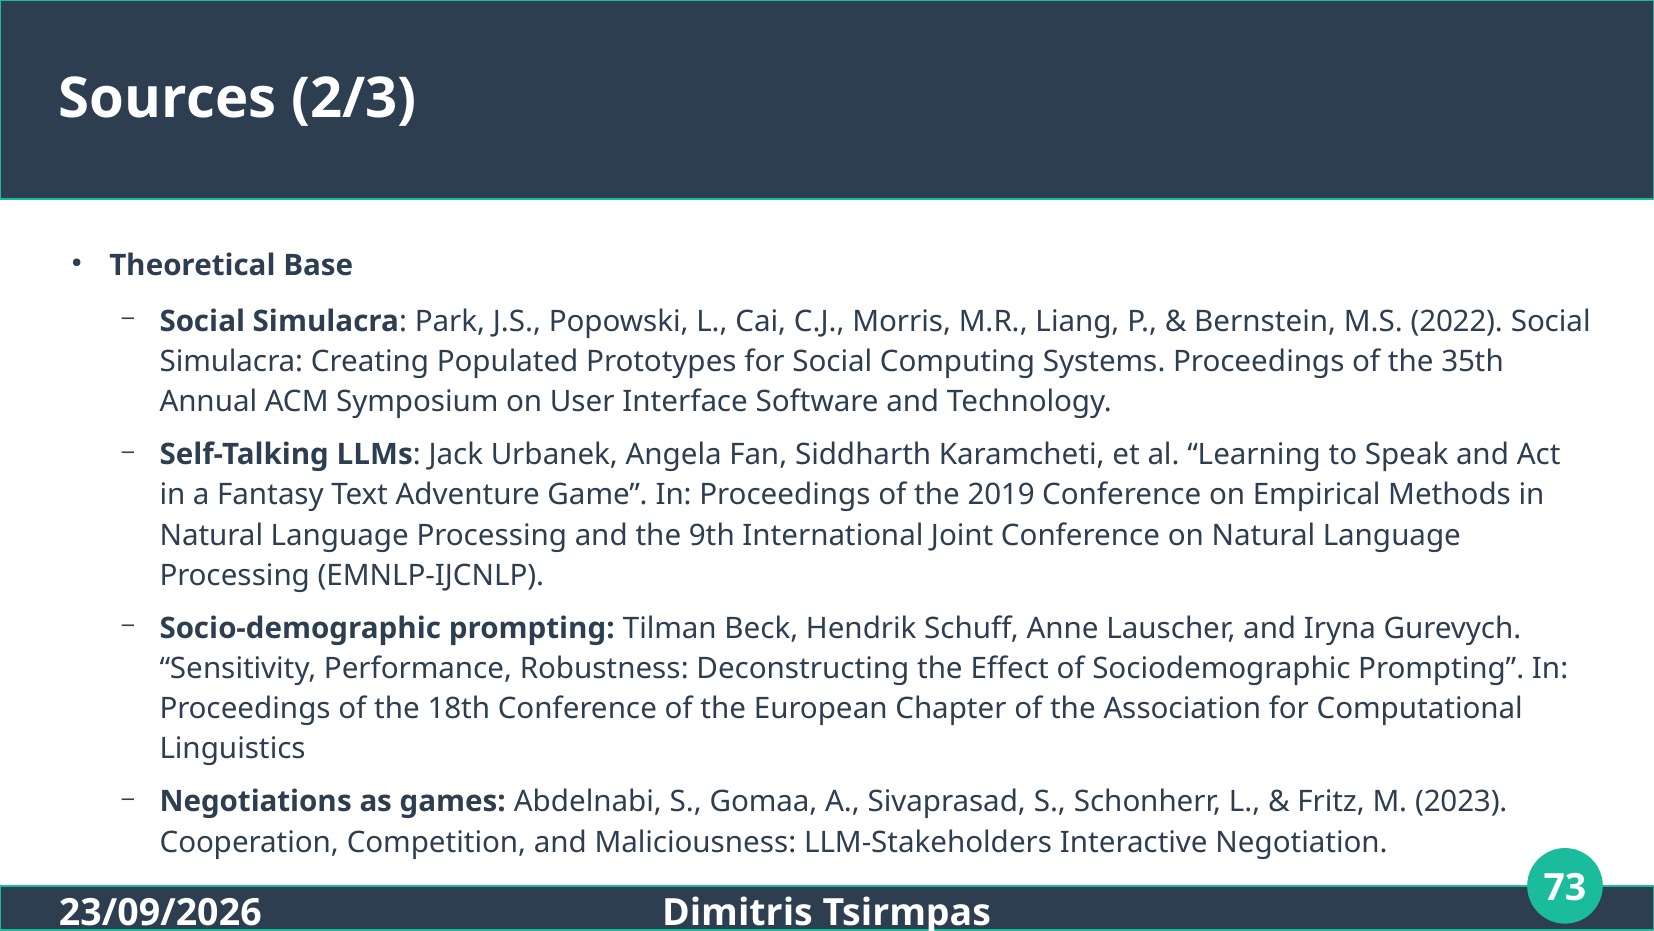

# Sources (2/3)
Theoretical Base
Social Simulacra: Park, J.S., Popowski, L., Cai, C.J., Morris, M.R., Liang, P., & Bernstein, M.S. (2022). Social Simulacra: Creating Populated Prototypes for Social Computing Systems. Proceedings of the 35th Annual ACM Symposium on User Interface Software and Technology.
Self-Talking LLMs: Jack Urbanek, Angela Fan, Siddharth Karamcheti, et al. “Learning to Speak and Act in a Fantasy Text Adventure Game”. In: Proceedings of the 2019 Conference on Empirical Methods in Natural Language Processing and the 9th International Joint Conference on Natural Language Processing (EMNLP-IJCNLP).
Socio-demographic prompting: Tilman Beck, Hendrik Schuff, Anne Lauscher, and Iryna Gurevych. “Sensitivity, Performance, Robustness: Deconstructing the Effect of Sociodemographic Prompting”. In: Proceedings of the 18th Conference of the European Chapter of the Association for Computational Linguistics
Negotiations as games: Abdelnabi, S., Gomaa, A., Sivaprasad, S., Schonherr, L., & Fritz, M. (2023). Cooperation, Competition, and Maliciousness: LLM-Stakeholders Interactive Negotiation.
73
Dimitris Tsirmpas